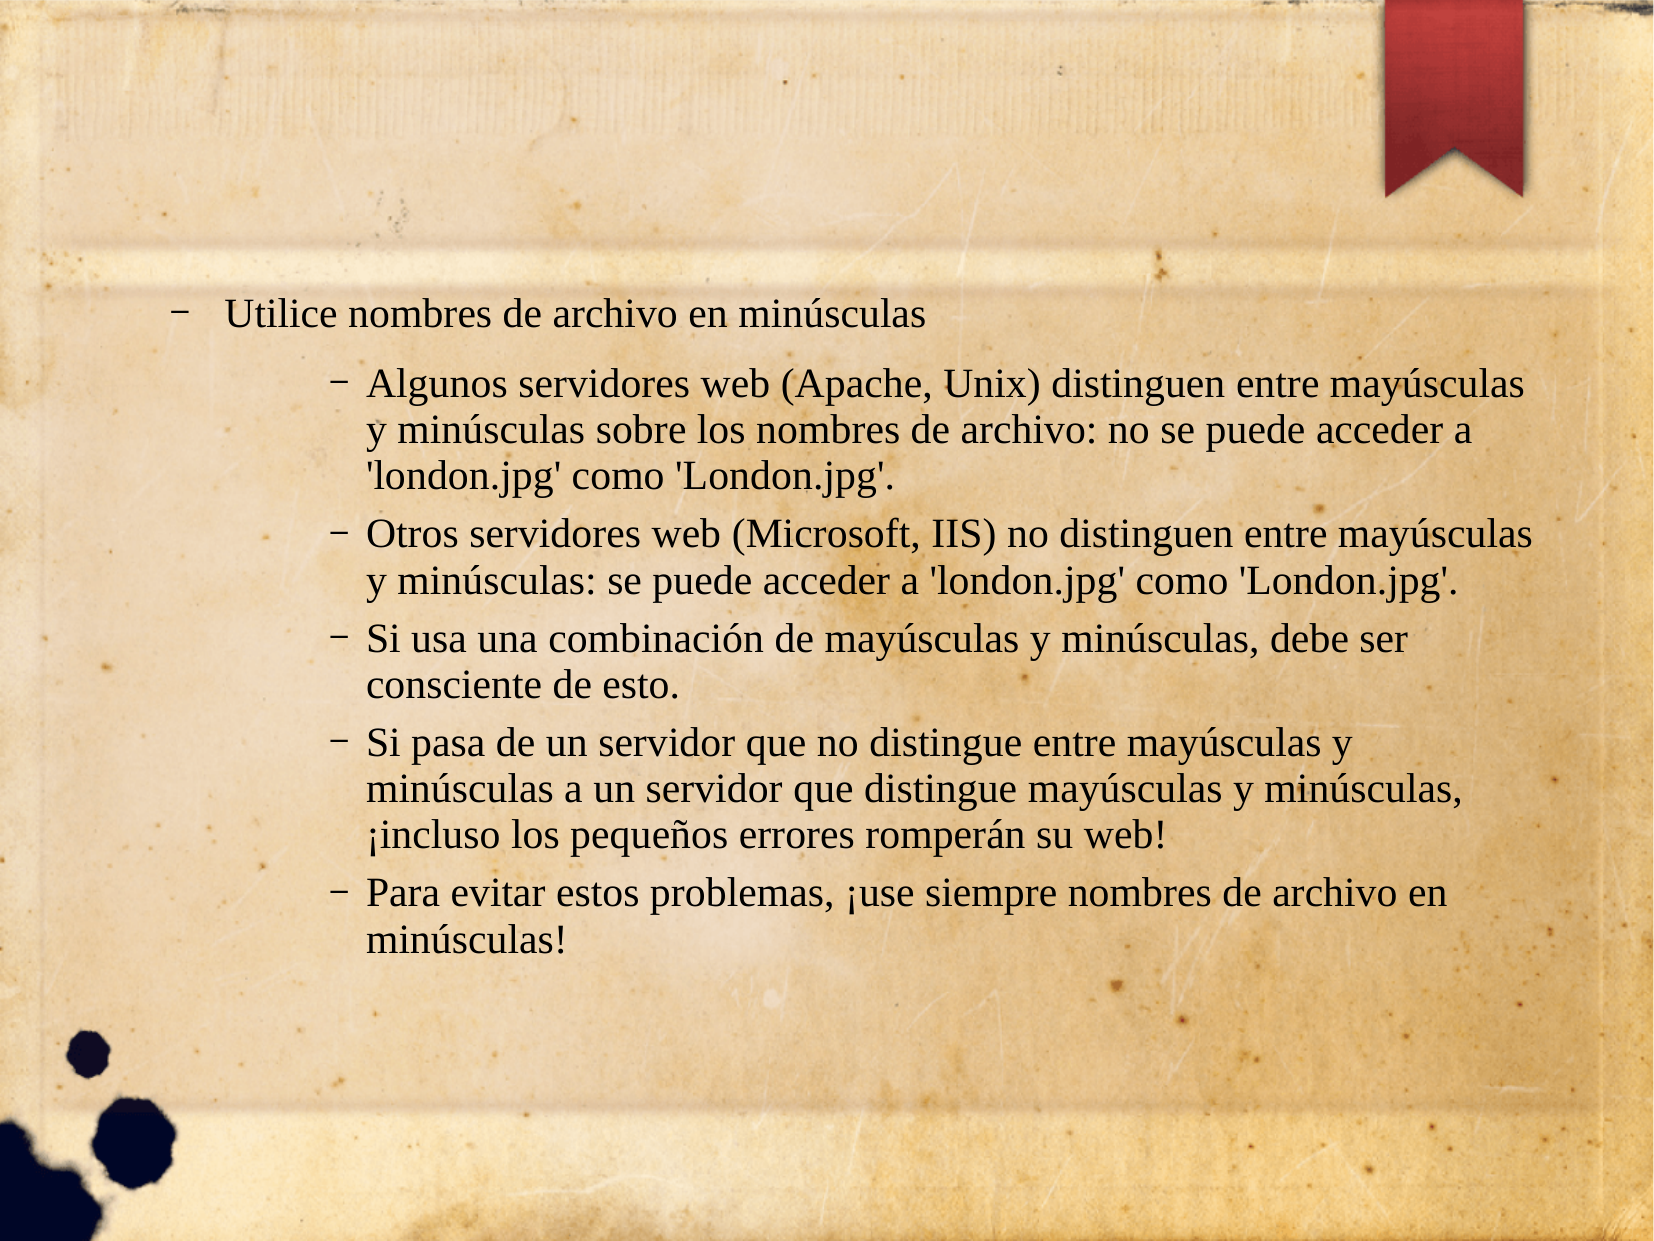

#
Utilice nombres de archivo en minúsculas
Algunos servidores web (Apache, Unix) distinguen entre mayúsculas y minúsculas sobre los nombres de archivo: no se puede acceder a 'london.jpg' como 'London.jpg'.
Otros servidores web (Microsoft, IIS) no distinguen entre mayúsculas y minúsculas: se puede acceder a 'london.jpg' como 'London.jpg'.
Si usa una combinación de mayúsculas y minúsculas, debe ser consciente de esto.
Si pasa de un servidor que no distingue entre mayúsculas y minúsculas a un servidor que distingue mayúsculas y minúsculas, ¡incluso los pequeños errores romperán su web!
Para evitar estos problemas, ¡use siempre nombres de archivo en minúsculas!